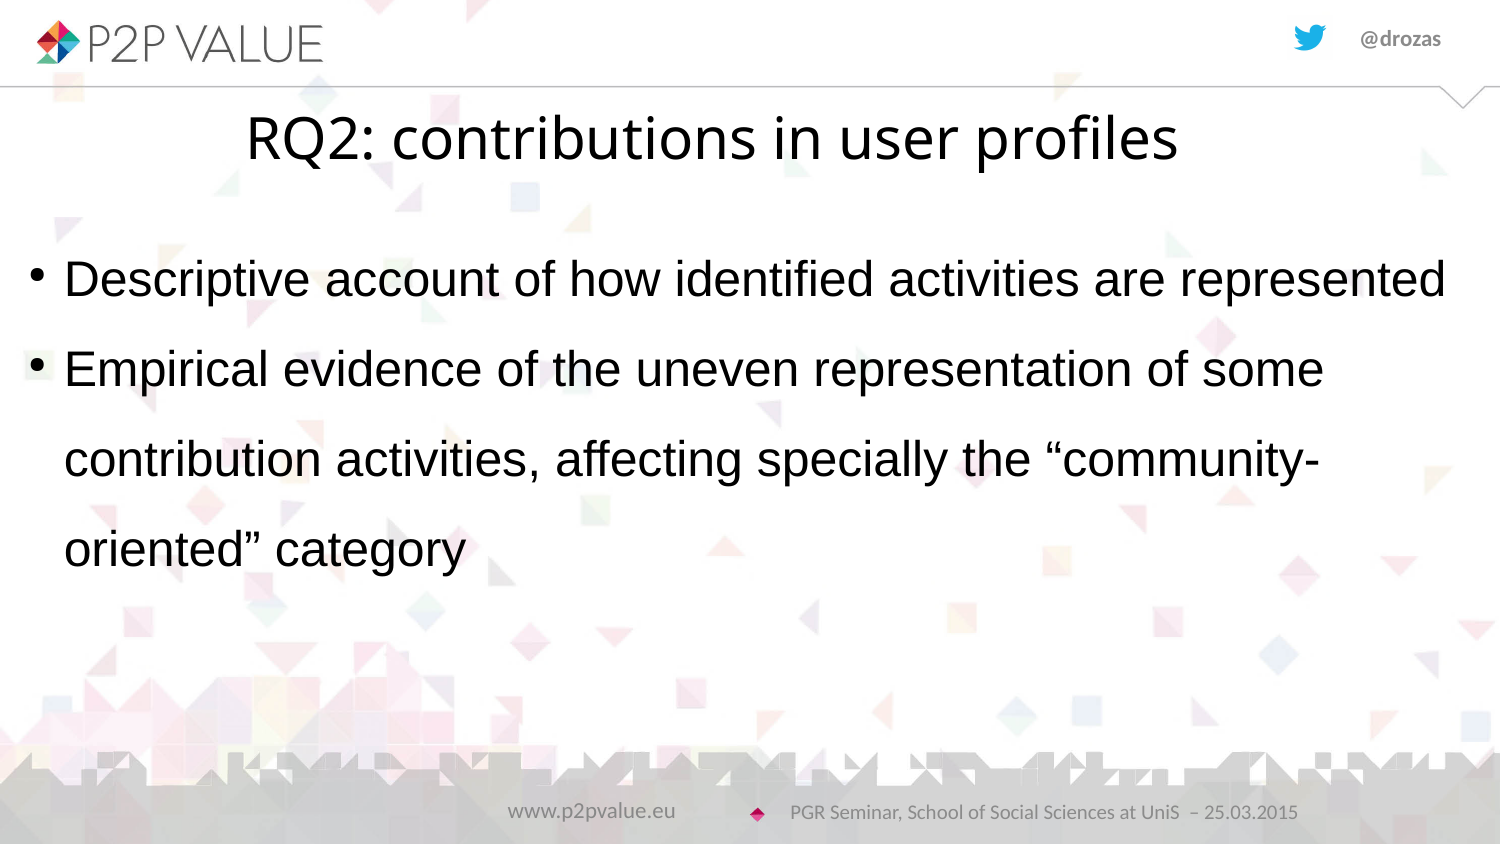

@drozas
# RQ2: contributions in user profiles
Descriptive account of how identified activities are represented
Empirical evidence of the uneven representation of some contribution activities, affecting specially the “community-oriented” category
PGR Seminar, School of Social Sciences at UniS – 25.03.2015
www.p2pvalue.eu